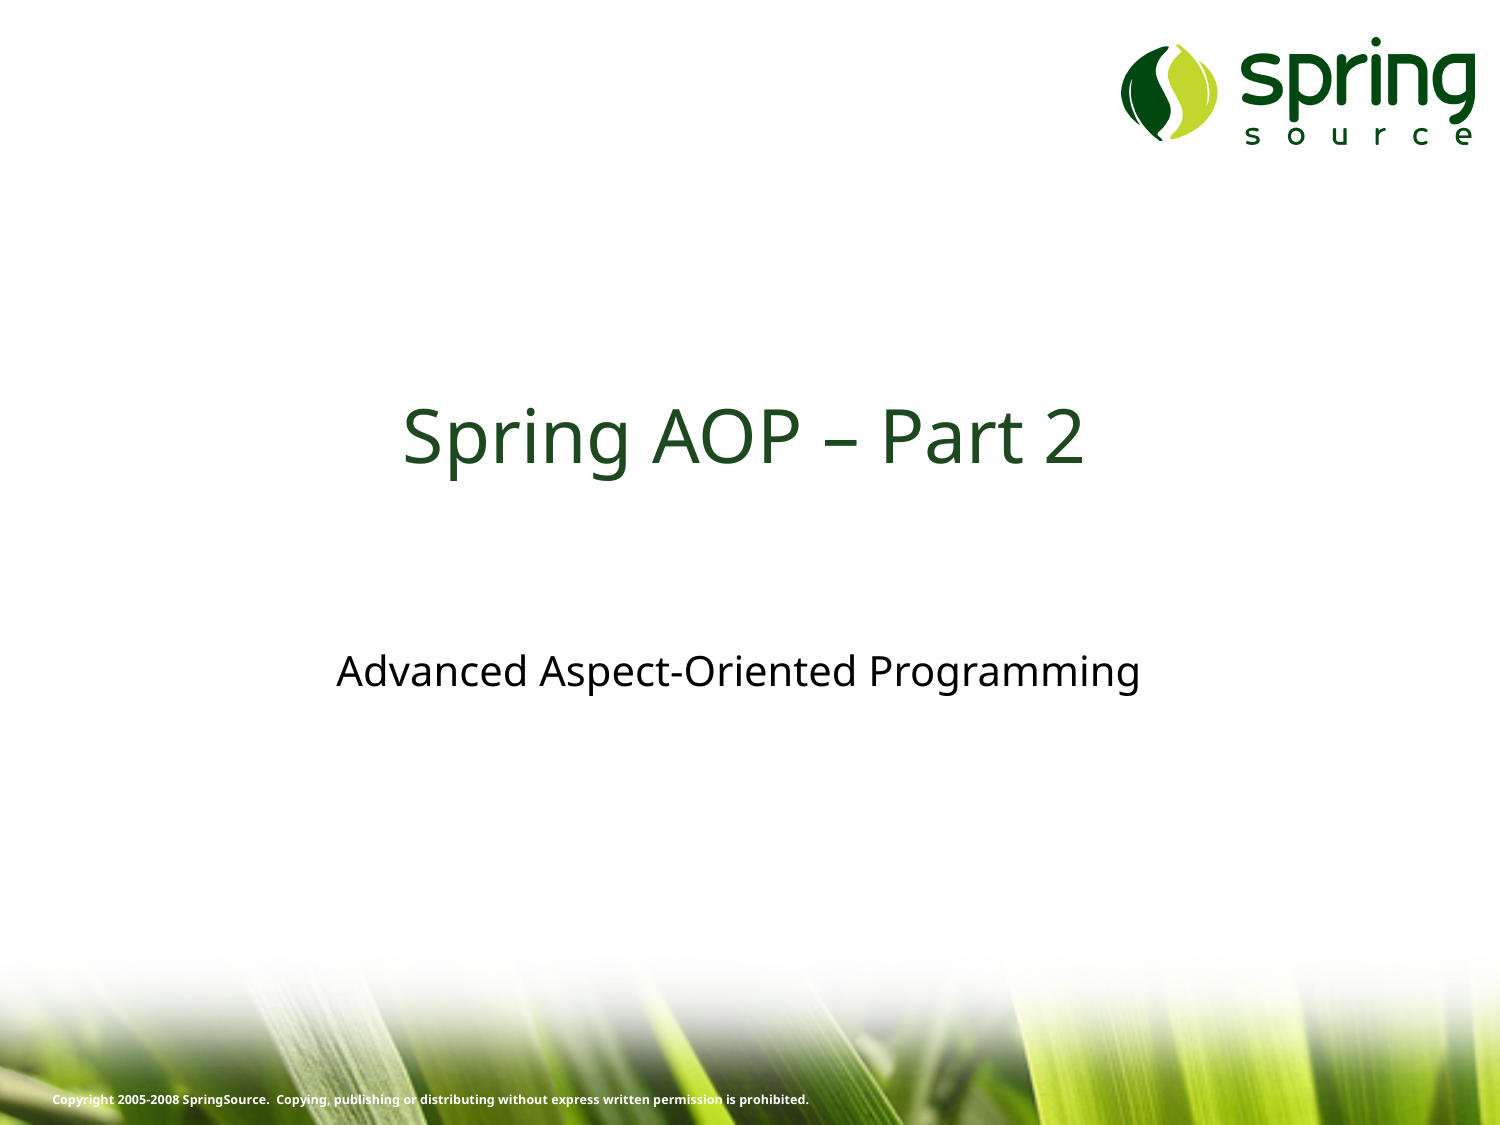

# Spring AOP – Part 2
Advanced Aspect-Oriented Programming